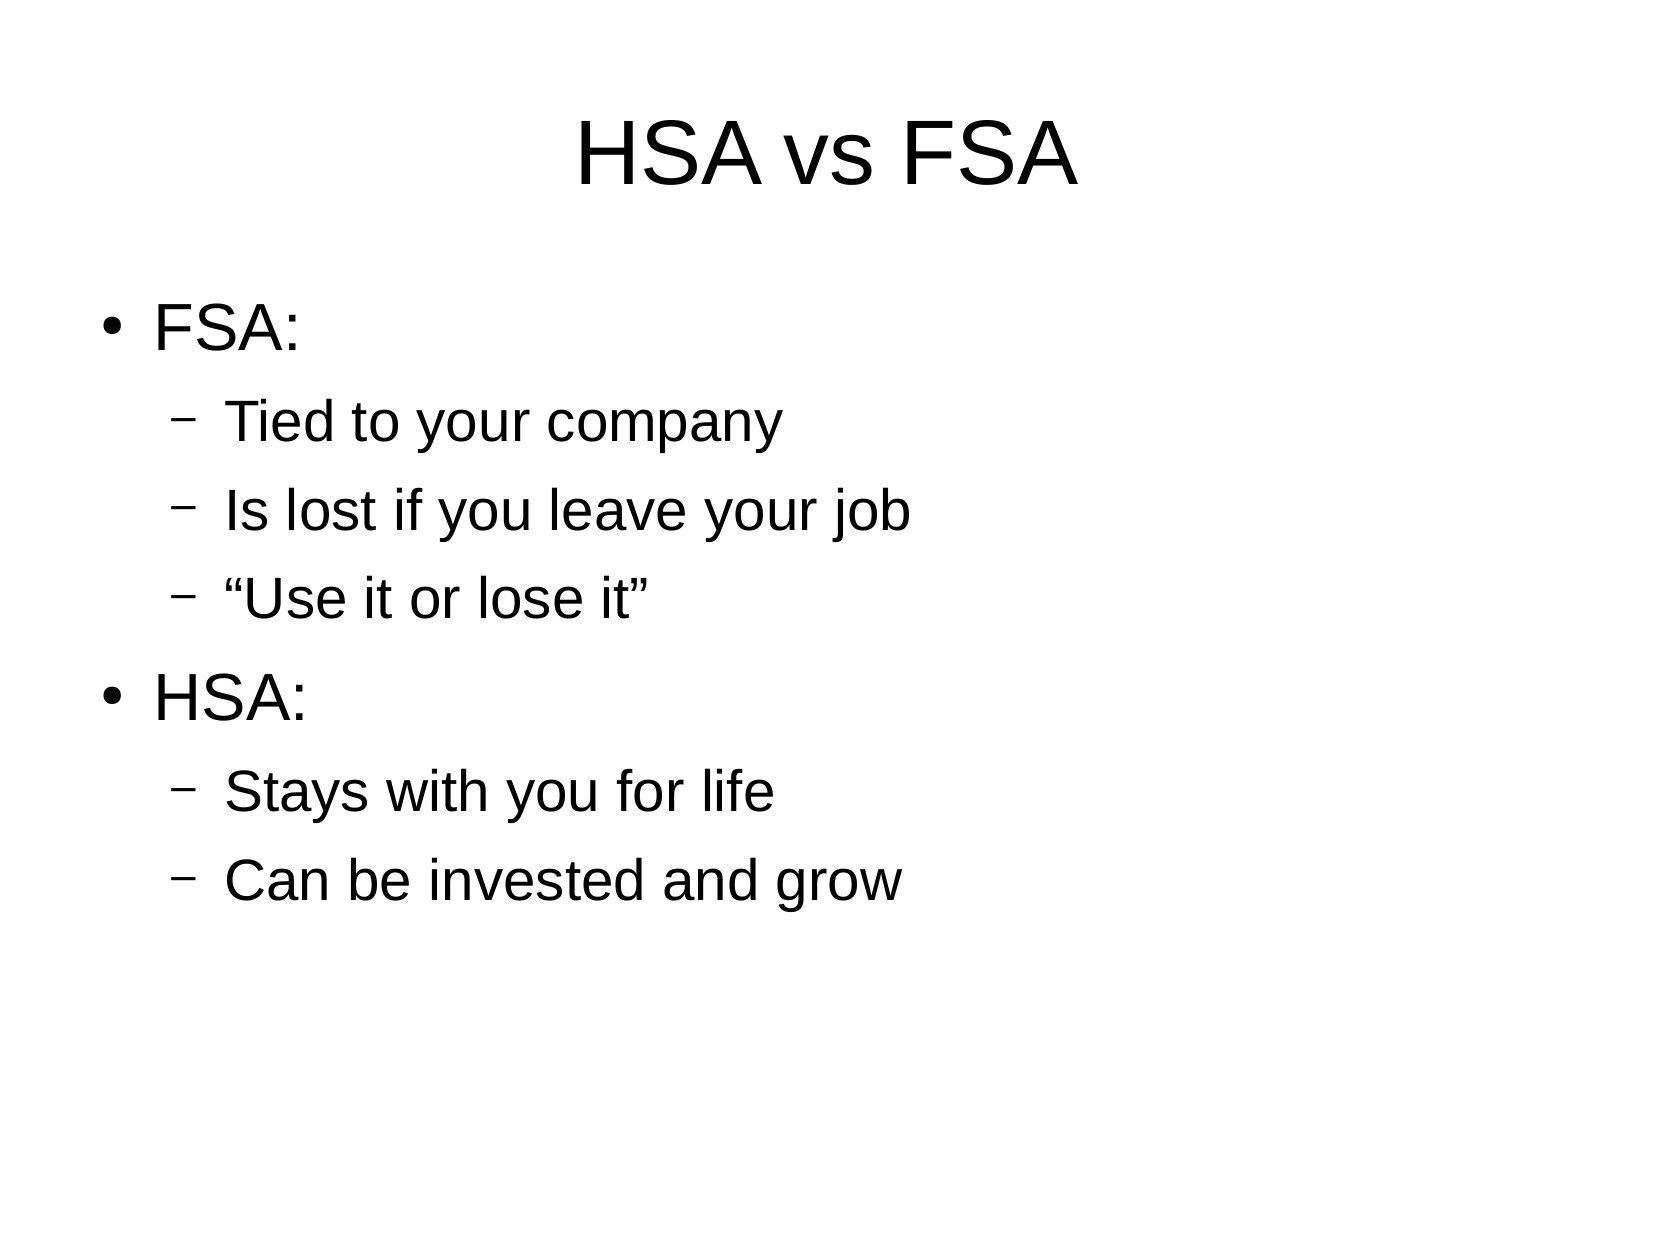

# HSA vs FSA
FSA:
Tied to your company
Is lost if you leave your job
“Use it or lose it”
HSA:
Stays with you for life
Can be invested and grow